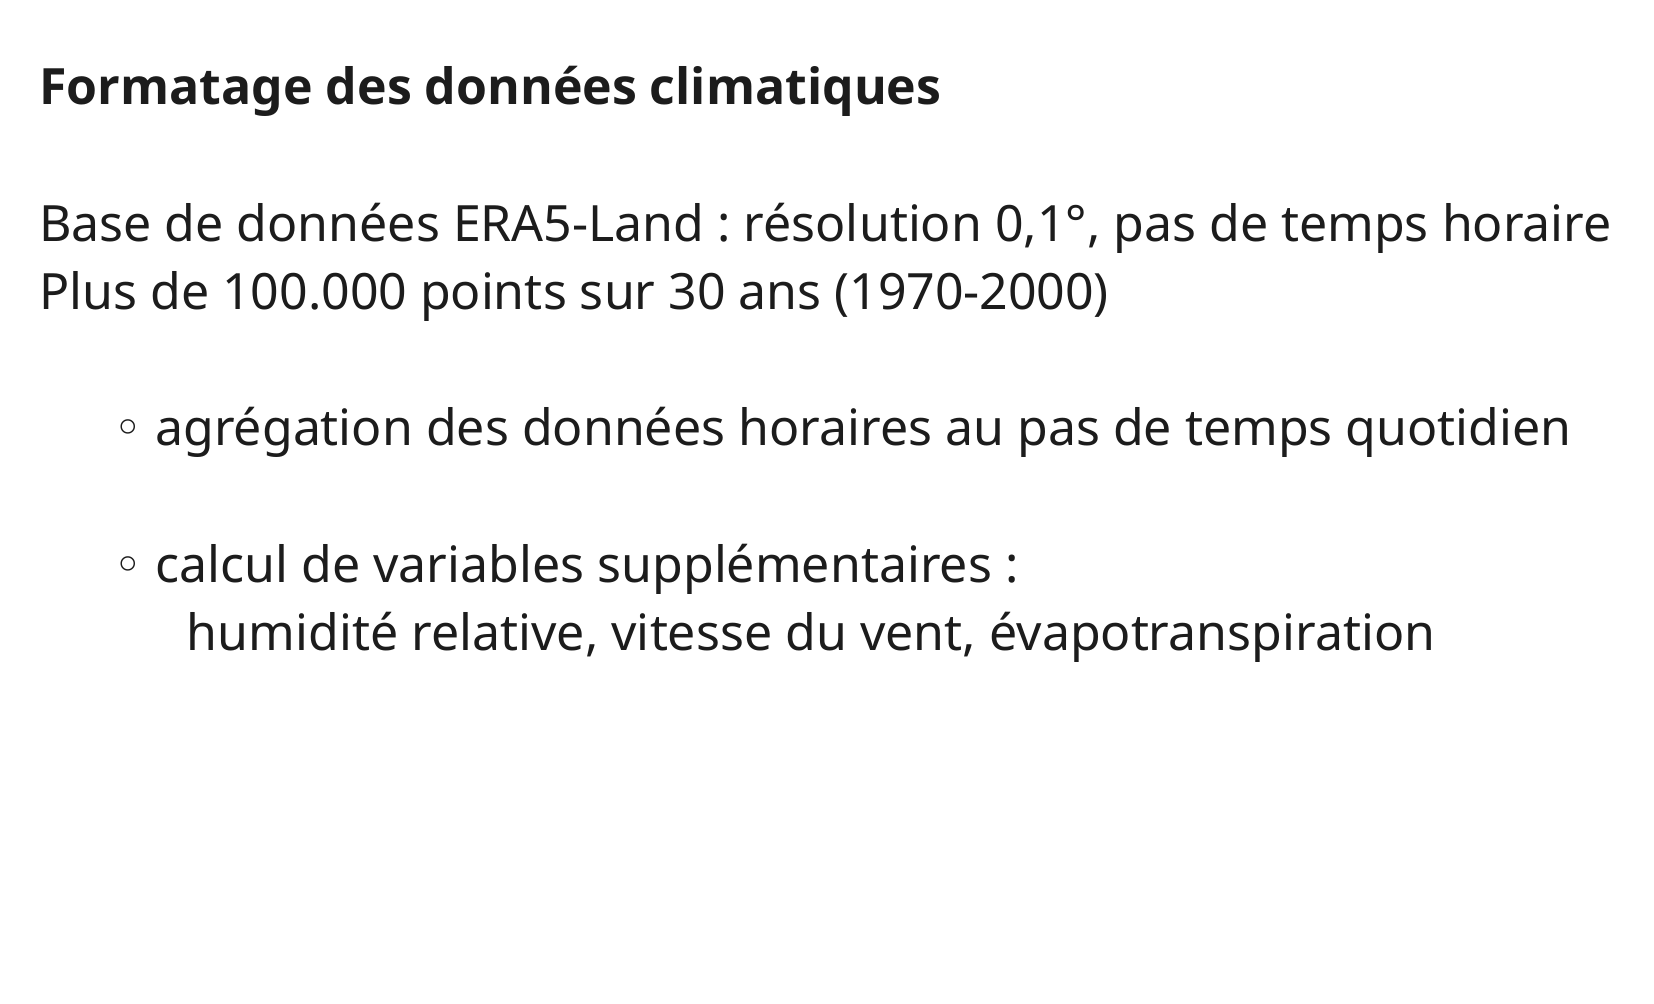

Formatage des données climatiques 
Base de données ERA5-Land : résolution 0,1°, pas de temps horaire
Plus de 100.000 points sur 30 ans (1970-2000)
	◦ agrégation des données horaires au pas de temps quotidien
	◦ calcul de variables supplémentaires :
		humidité relative, vitesse du vent, évapotranspiration